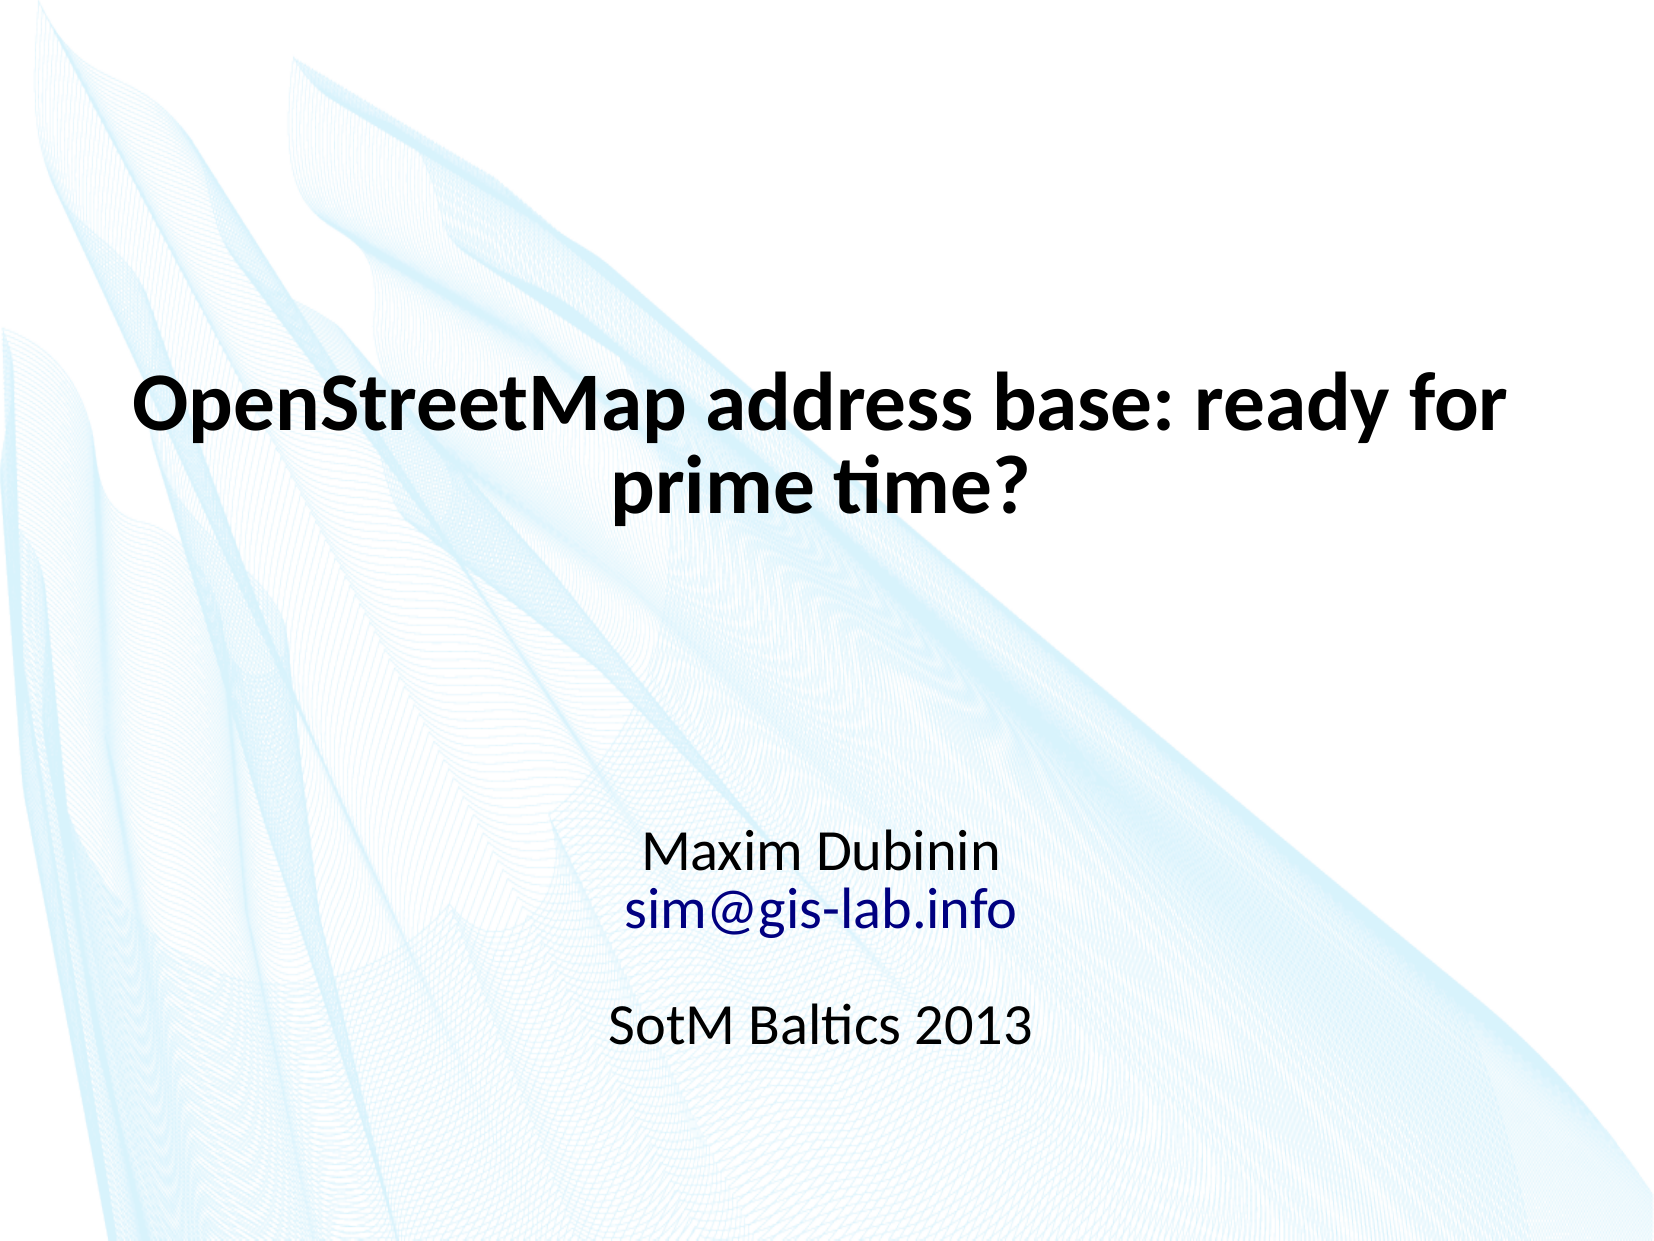

OpenStreetMap address base: ready for prime time?
Maxim Dubinin
sim@gis-lab.info
SotM Baltics 2013